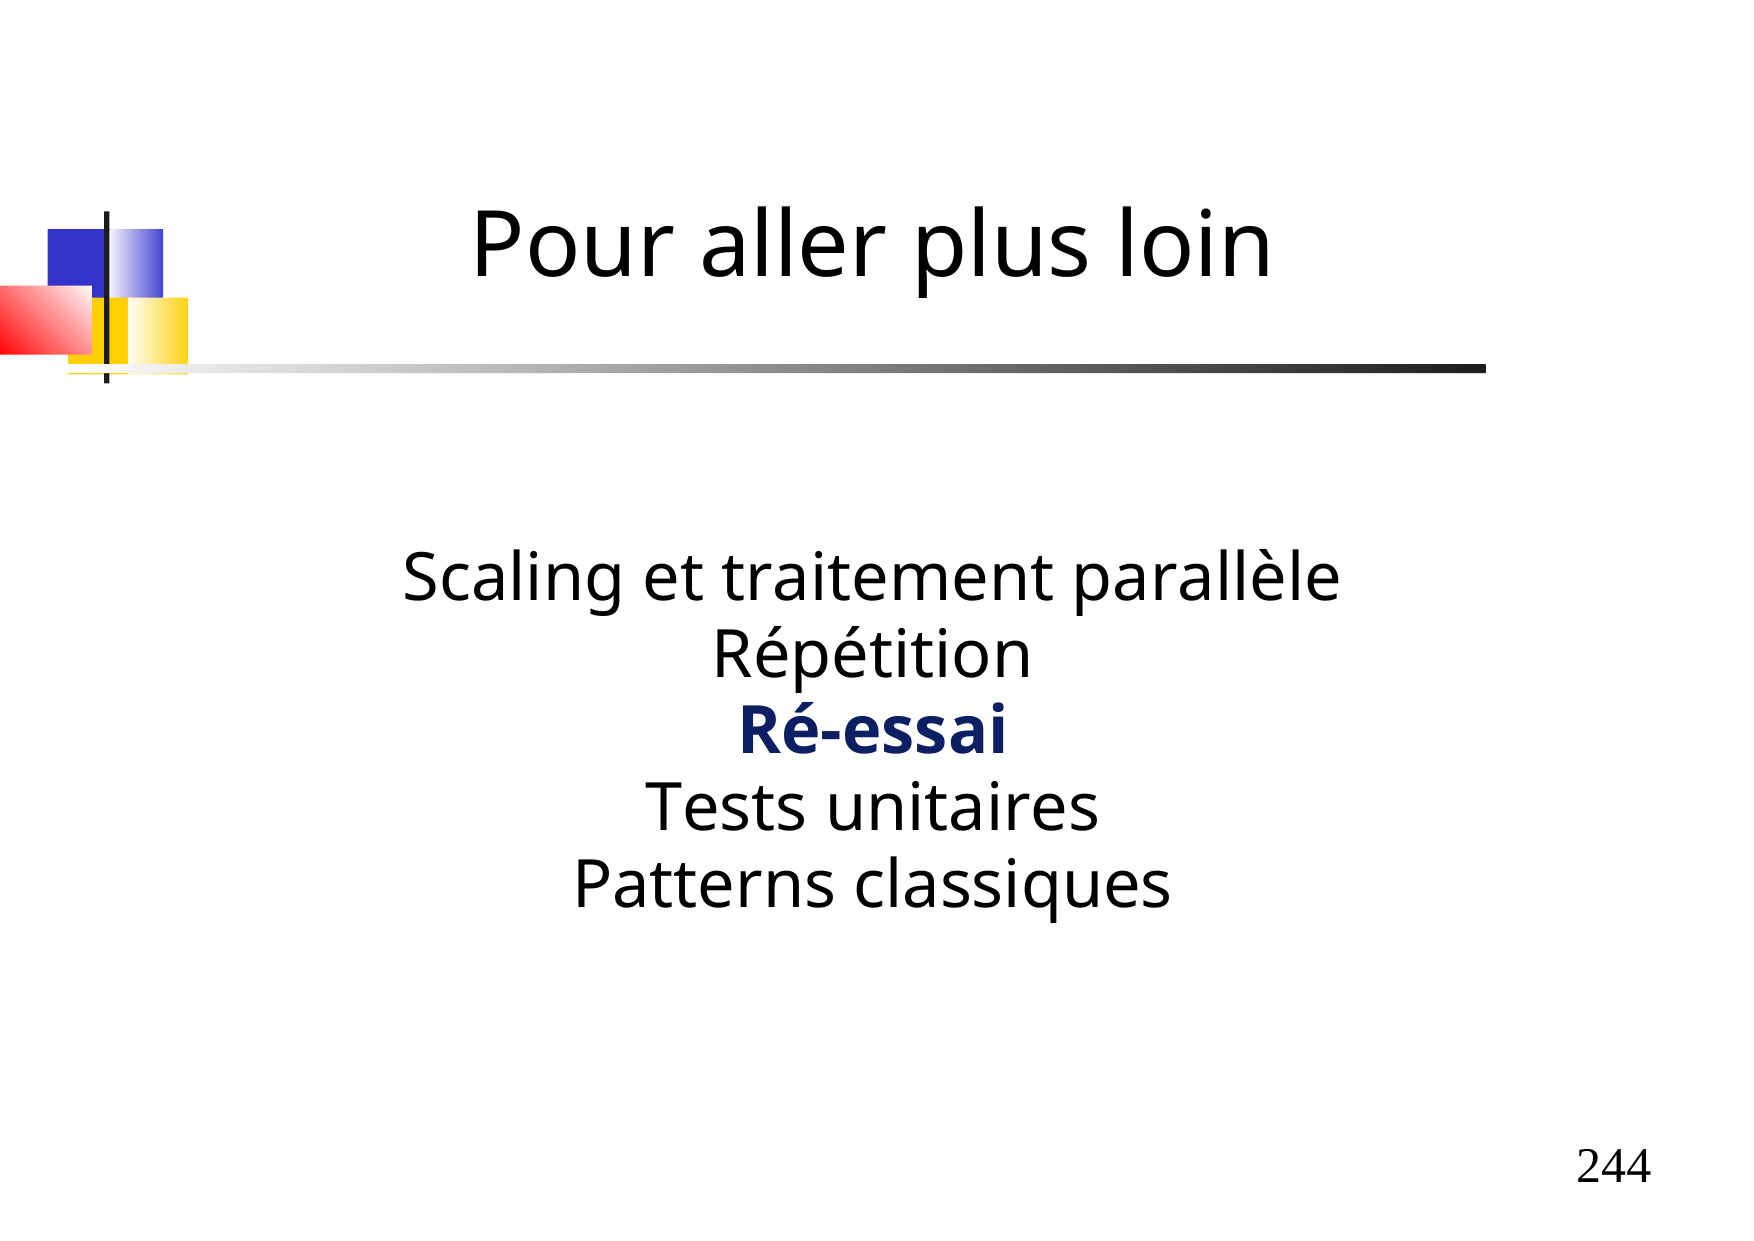

Pour aller plus loin
# Scaling et traitement parallèle
Répétition
Ré-essai
Tests unitaires
Patterns classiques